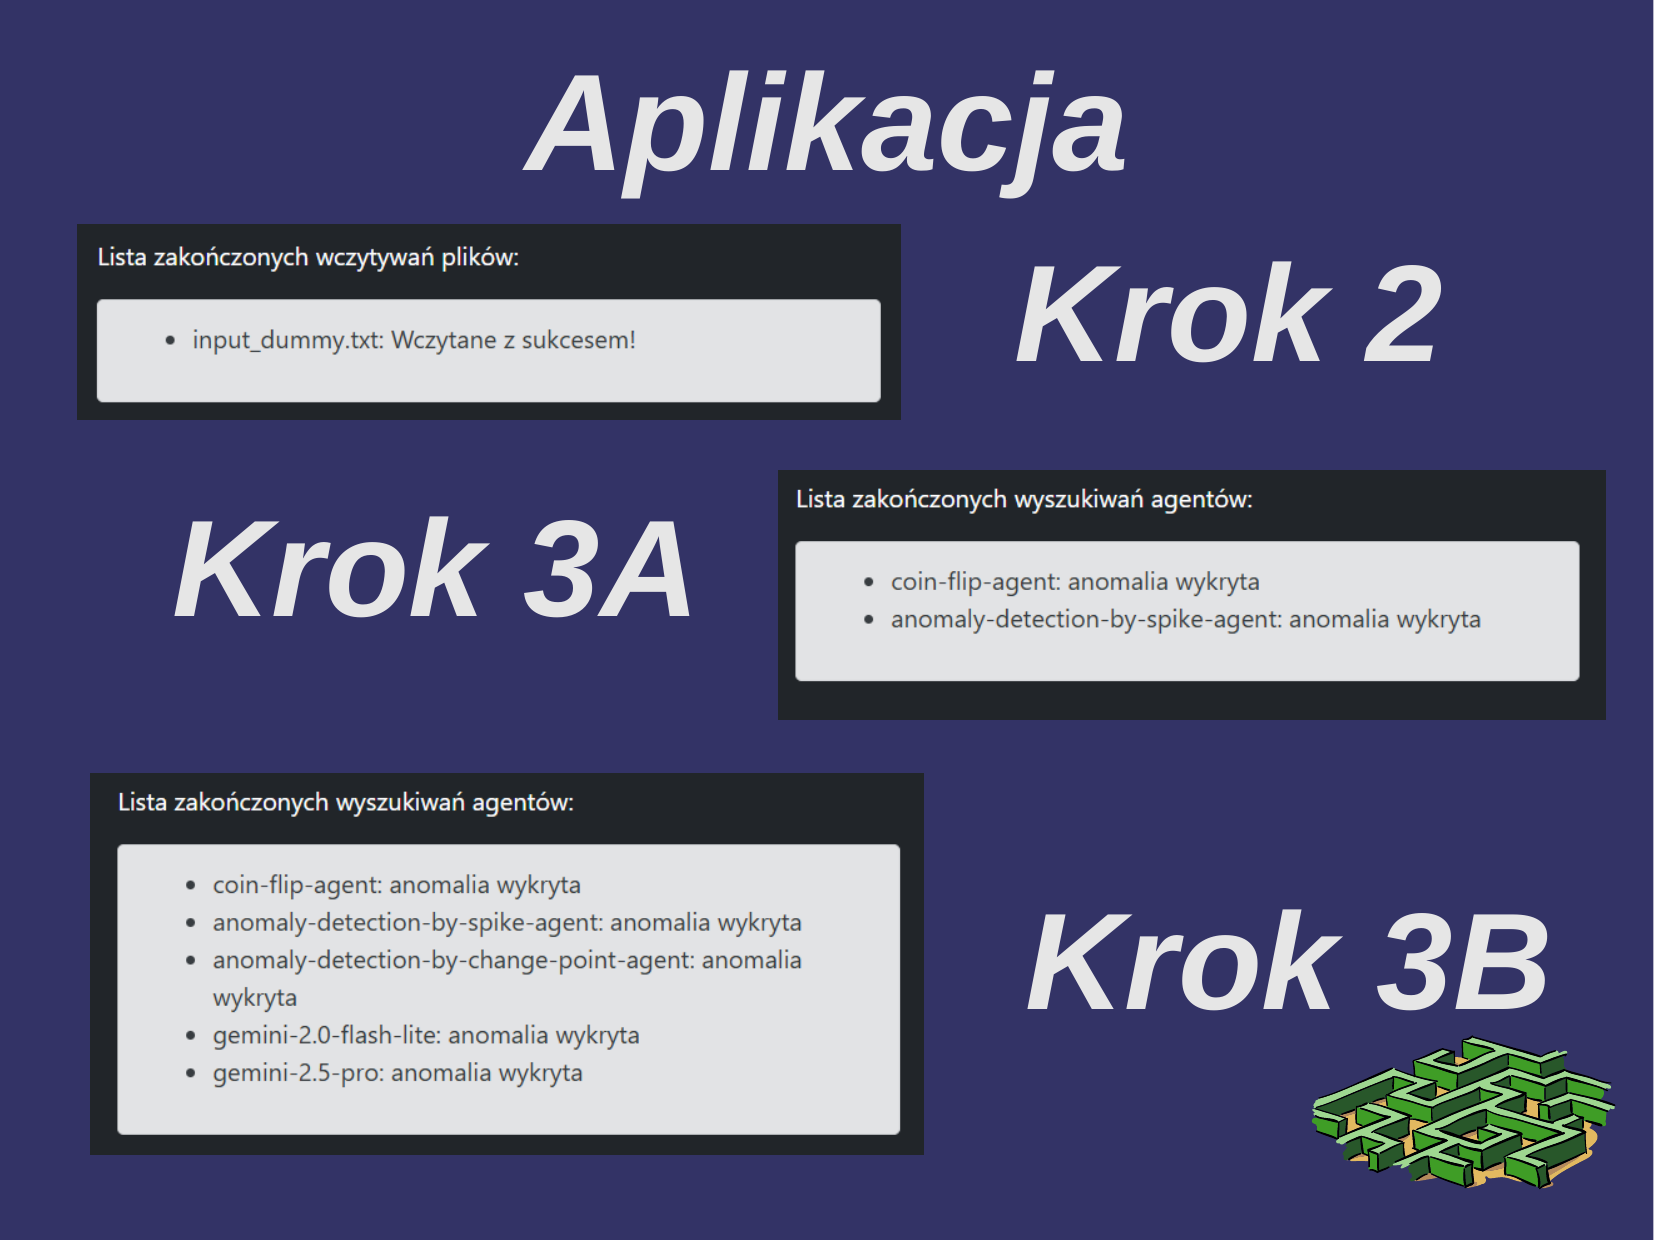

# Aplikacja
Krok 2
Krok 3A
Krok 3B